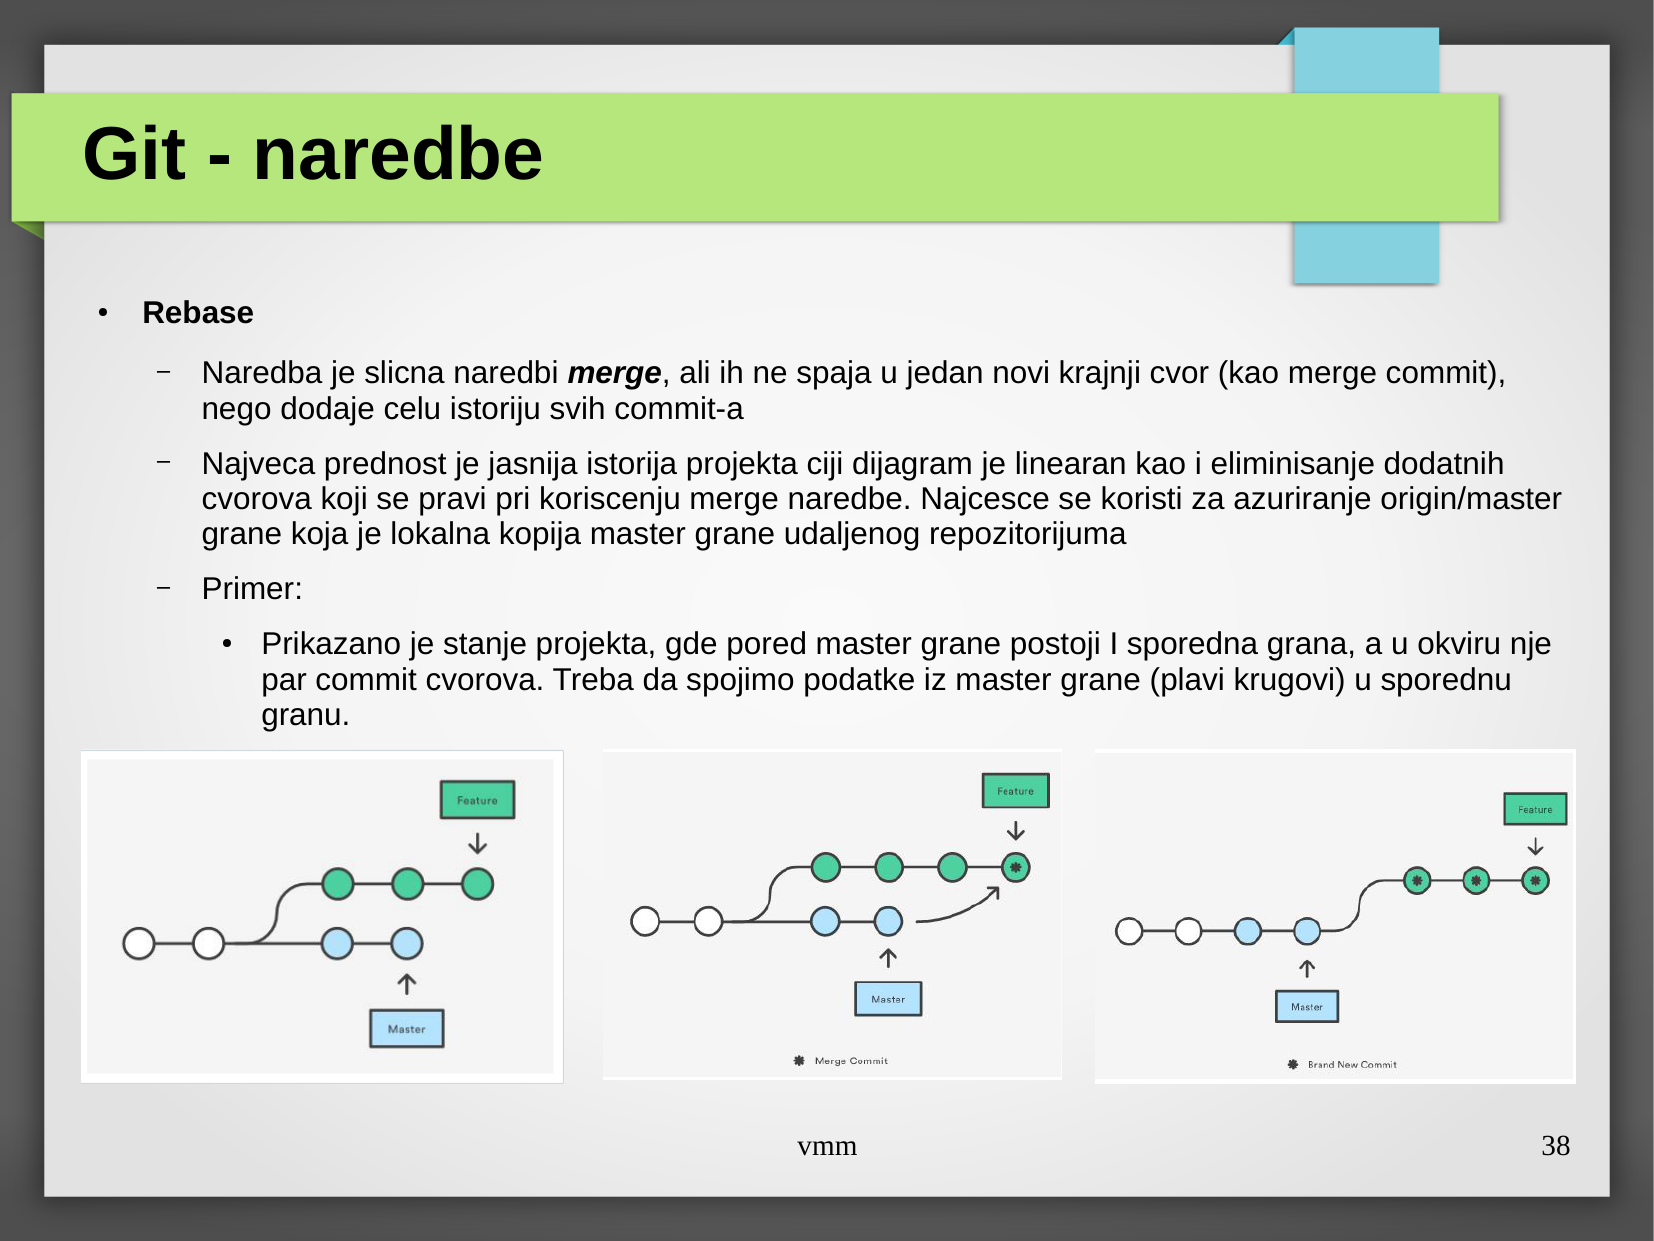

# Git - naredbe
Rebase
Naredba je slicna naredbi merge, ali ih ne spaja u jedan novi krajnji cvor (kao merge commit), nego dodaje celu istoriju svih commit-a
Najveca prednost je jasnija istorija projekta ciji dijagram je linearan kao i eliminisanje dodatnih cvorova koji se pravi pri koriscenju merge naredbe. Najcesce se koristi za azuriranje origin/master grane koja je lokalna kopija master grane udaljenog repozitorijuma
Primer:
Prikazano je stanje projekta, gde pored master grane postoji I sporedna grana, a u okviru nje par commit cvorova. Treba da spojimo podatke iz master grane (plavi krugovi) u sporednu granu.
vmm
38